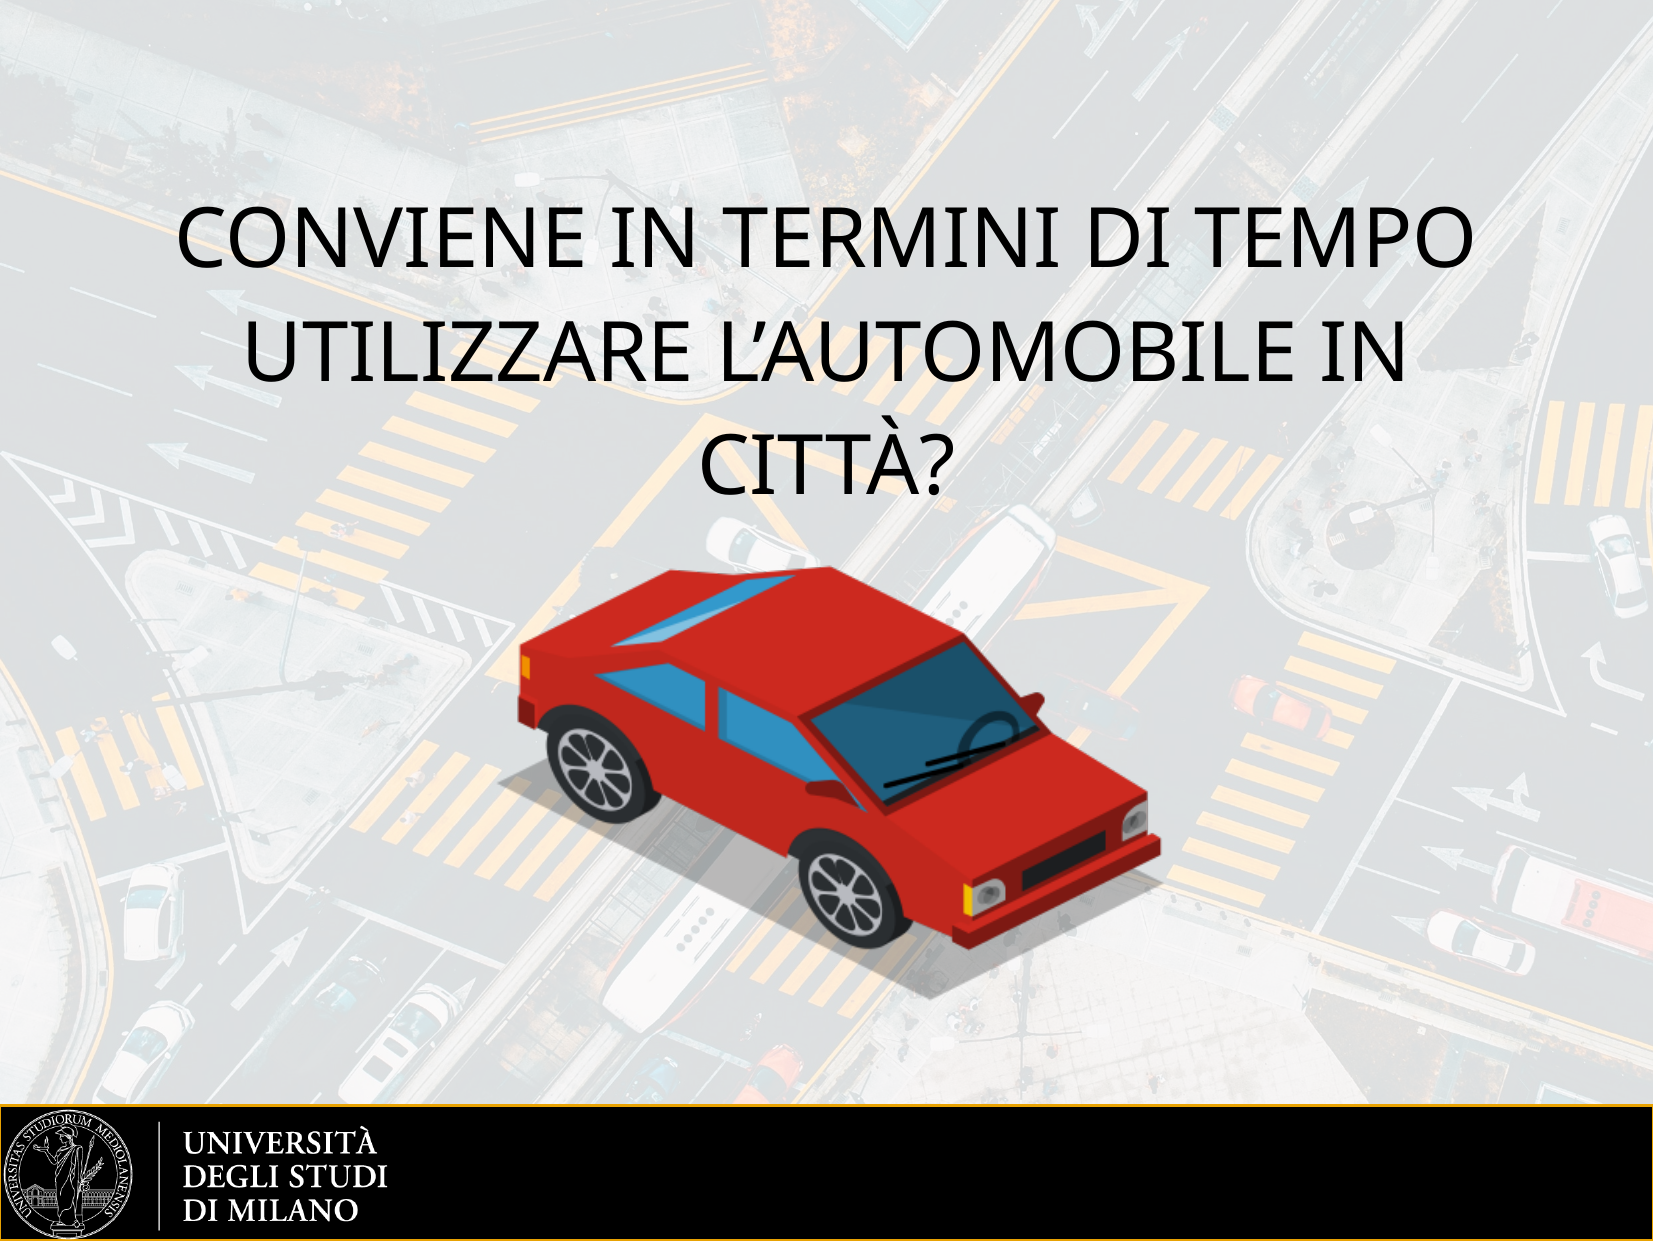

CONVIENE IN TERMINI DI TEMPO UTILIZZARE L’AUTOMOBILE IN CITTÀ?